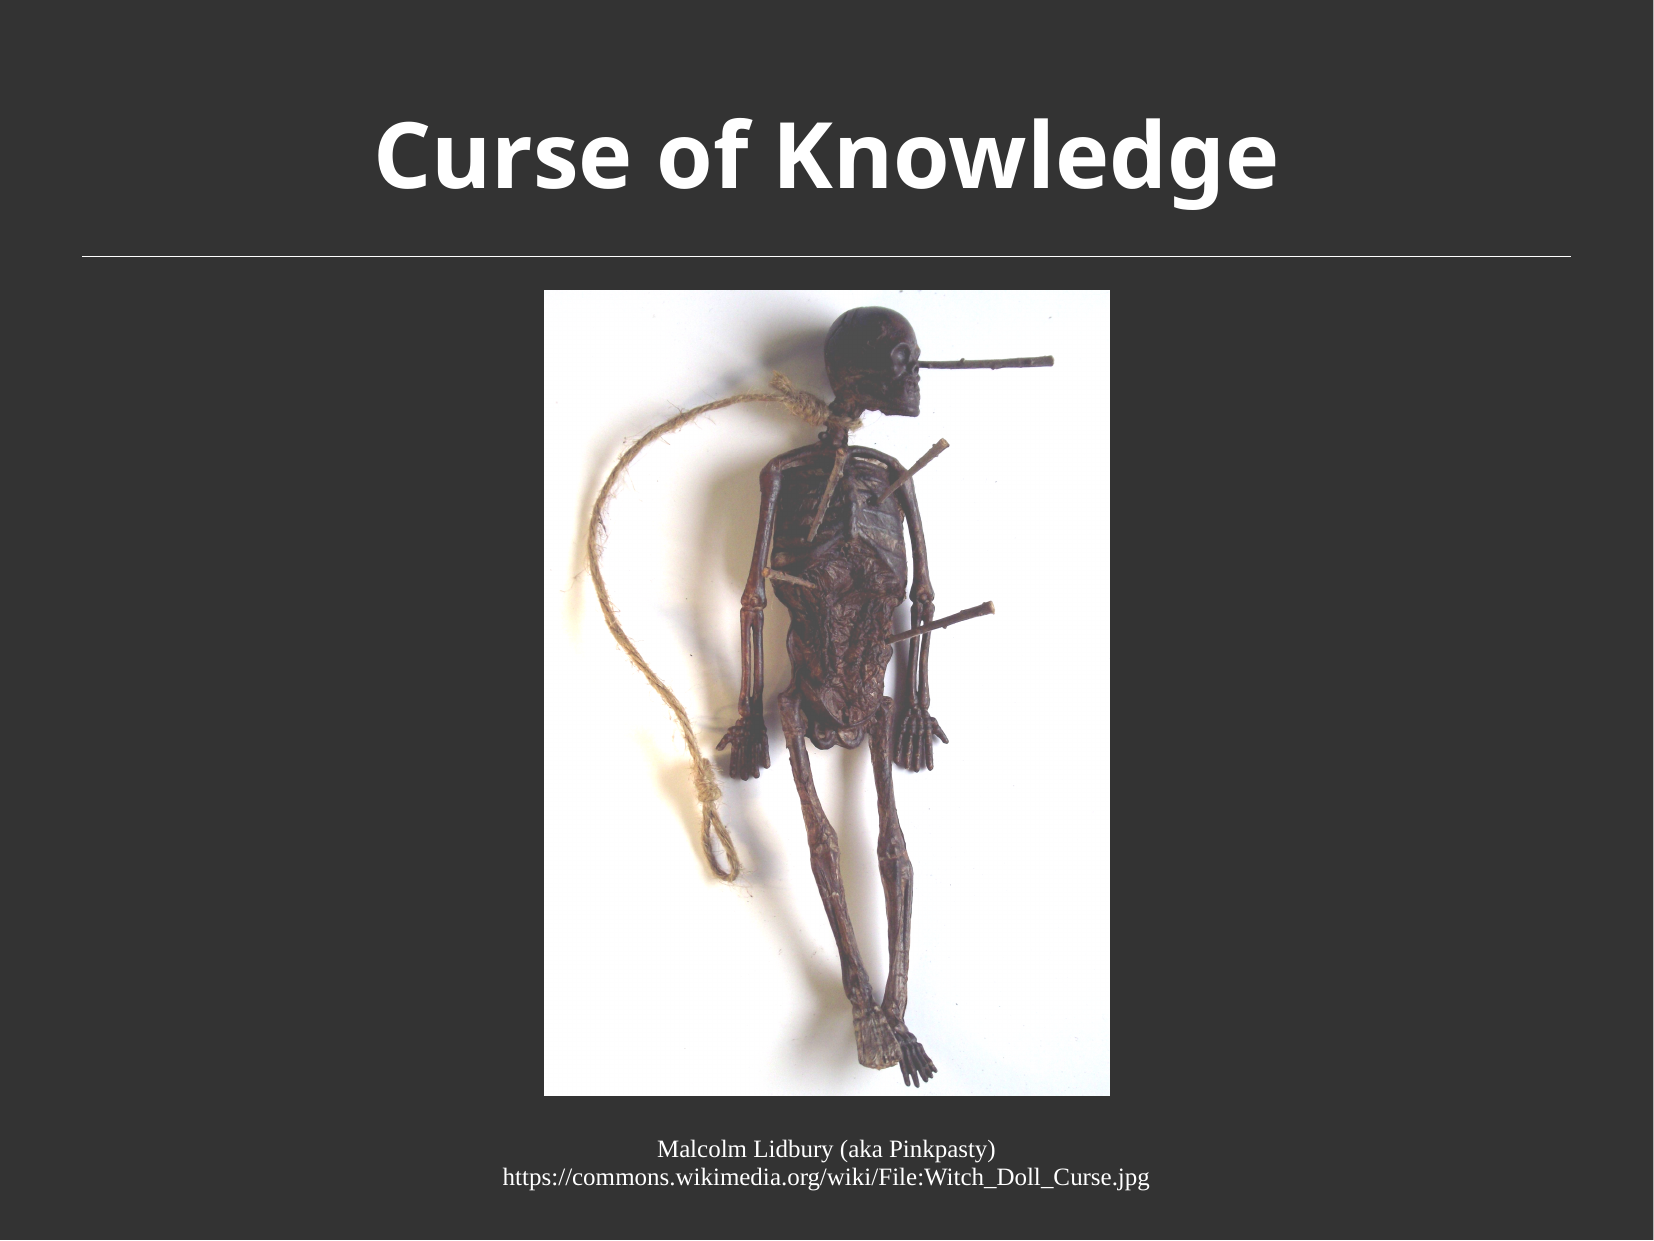

# Curse of Knowledge
Malcolm Lidbury (aka Pinkpasty)
https://commons.wikimedia.org/wiki/File:Witch_Doll_Curse.jpg